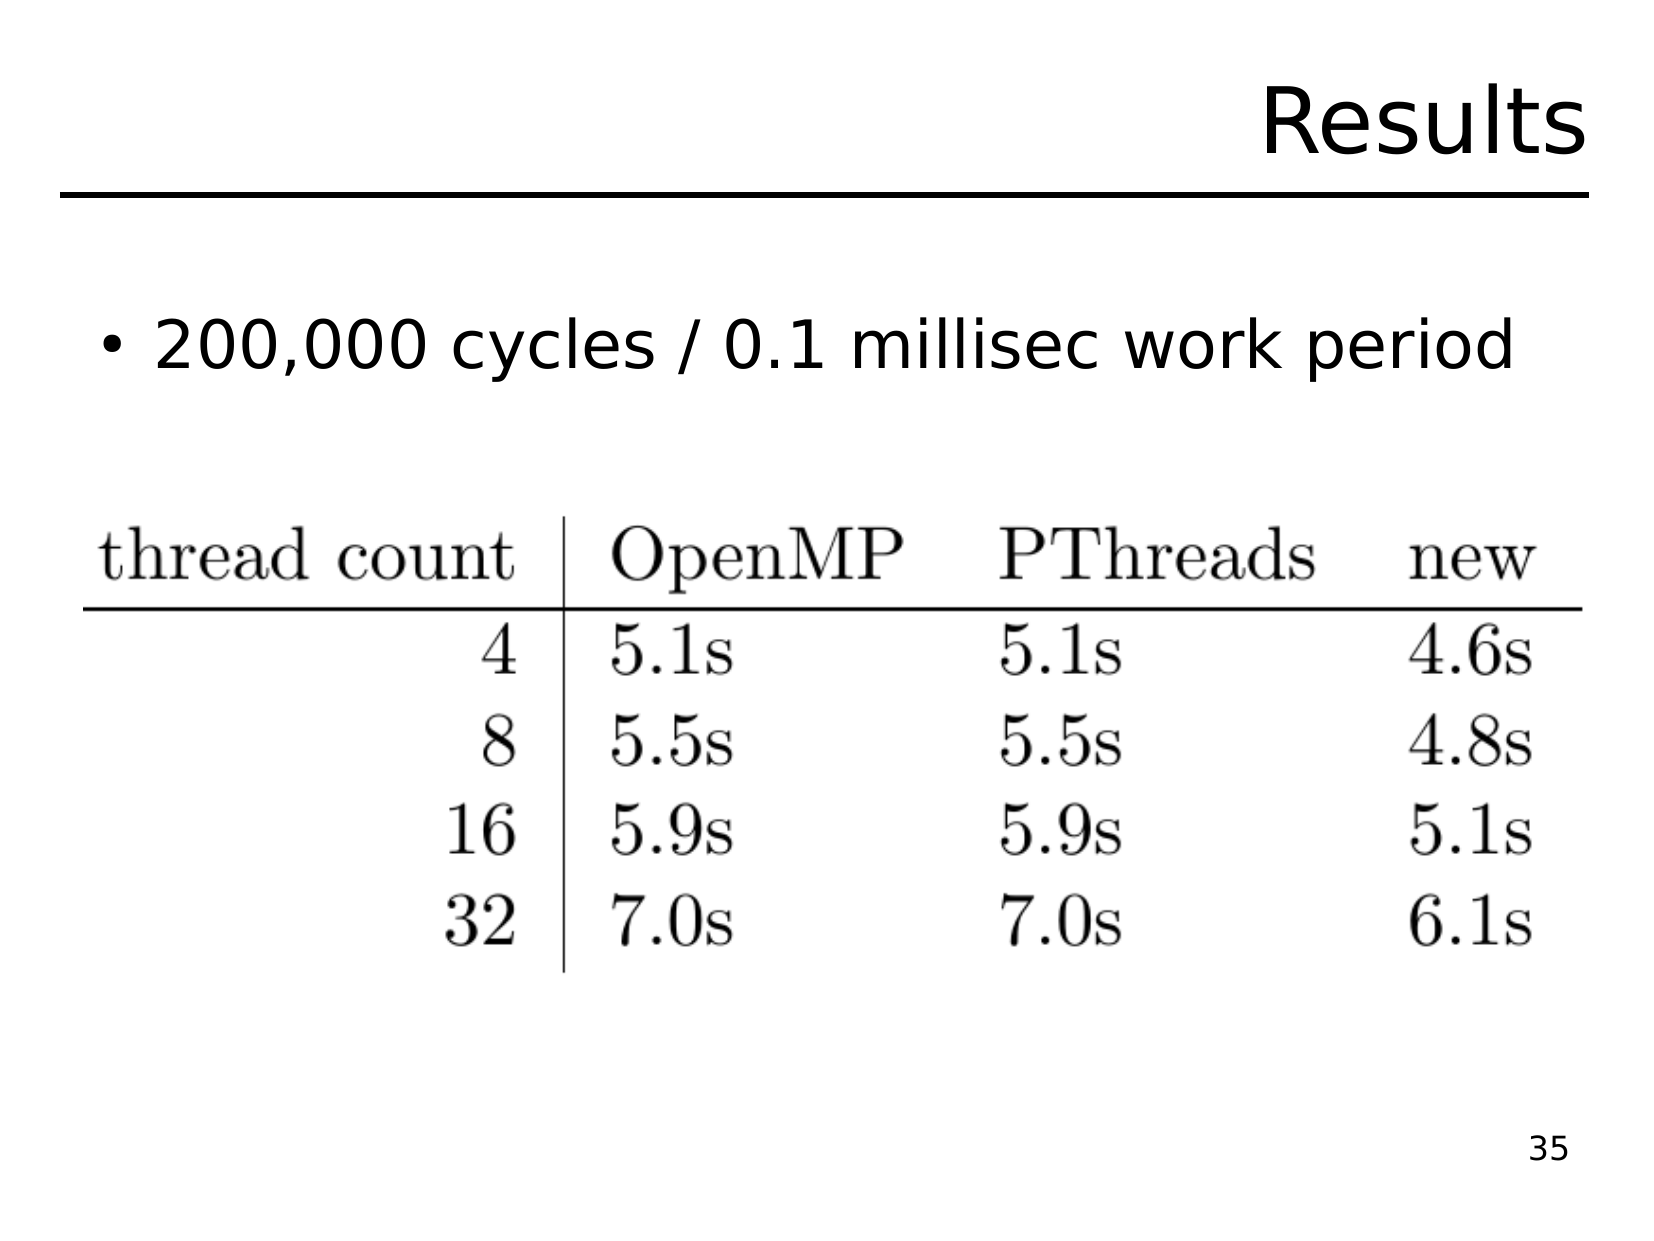

# Results
200,000 cycles / 0.1 millisec work period
35